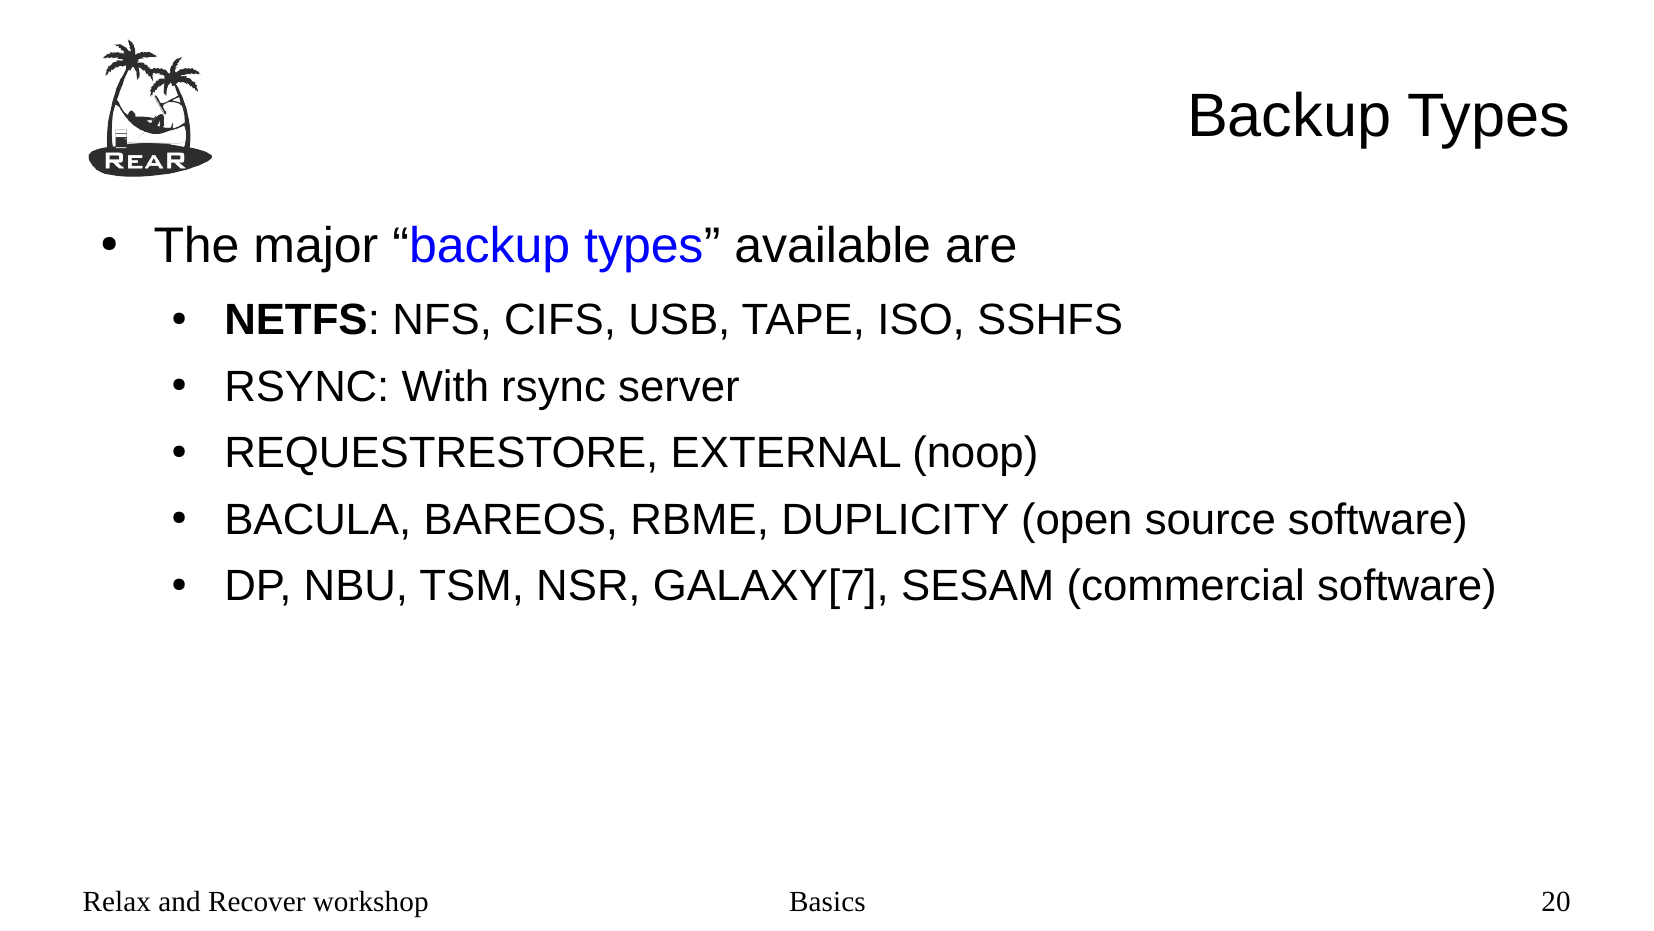

# Backup Types
The major “backup types” available are
NETFS: NFS, CIFS, USB, TAPE, ISO, SSHFS
RSYNC: With rsync server
REQUESTRESTORE, EXTERNAL (noop)
BACULA, BAREOS, RBME, DUPLICITY (open source software)
DP, NBU, TSM, NSR, GALAXY[7], SESAM (commercial software)
Relax and Recover workshop
Basics
20